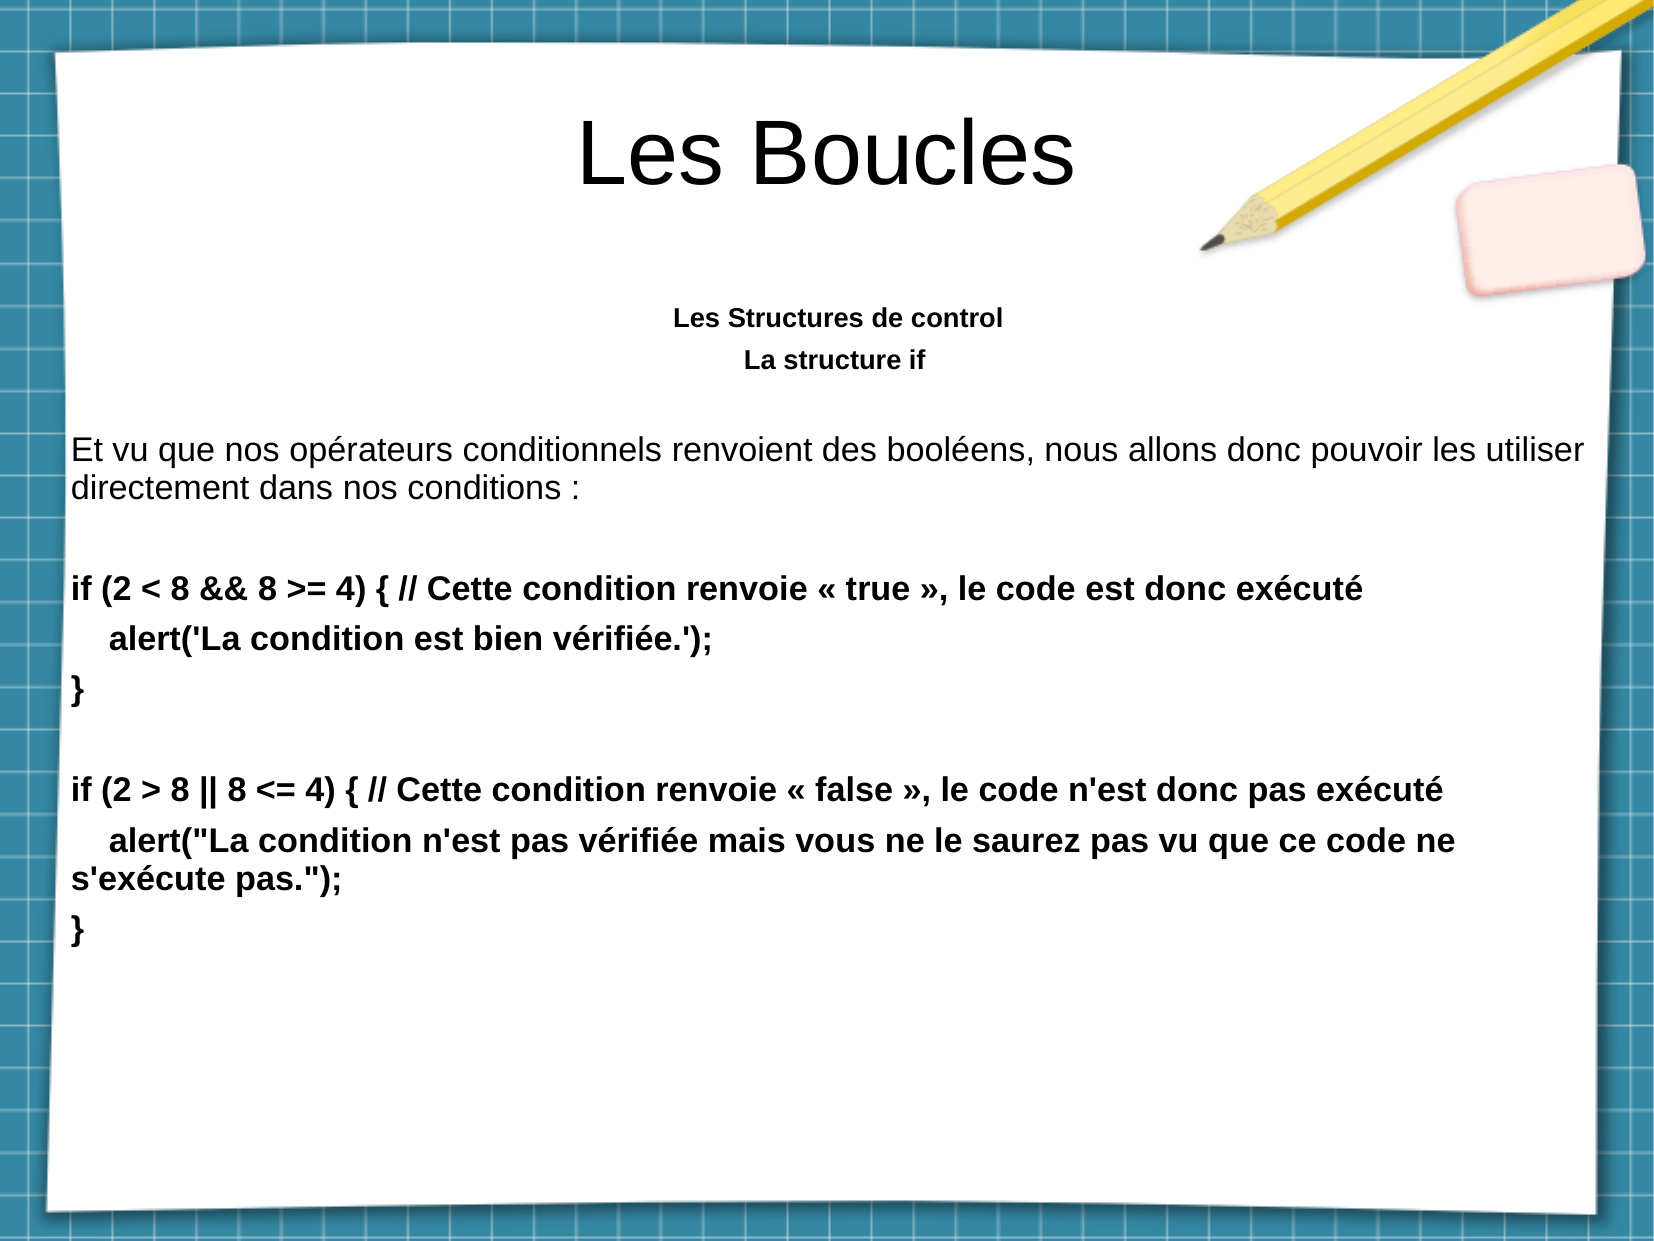

# Les Boucles
Les Structures de control
La structure if
Et vu que nos opérateurs conditionnels renvoient des booléens, nous allons donc pouvoir les utiliser directement dans nos conditions :
if (2 < 8 && 8 >= 4) { // Cette condition renvoie « true », le code est donc exécuté
 alert('La condition est bien vérifiée.');
}
if (2 > 8 || 8 <= 4) { // Cette condition renvoie « false », le code n'est donc pas exécuté
 alert("La condition n'est pas vérifiée mais vous ne le saurez pas vu que ce code ne s'exécute pas.");
}